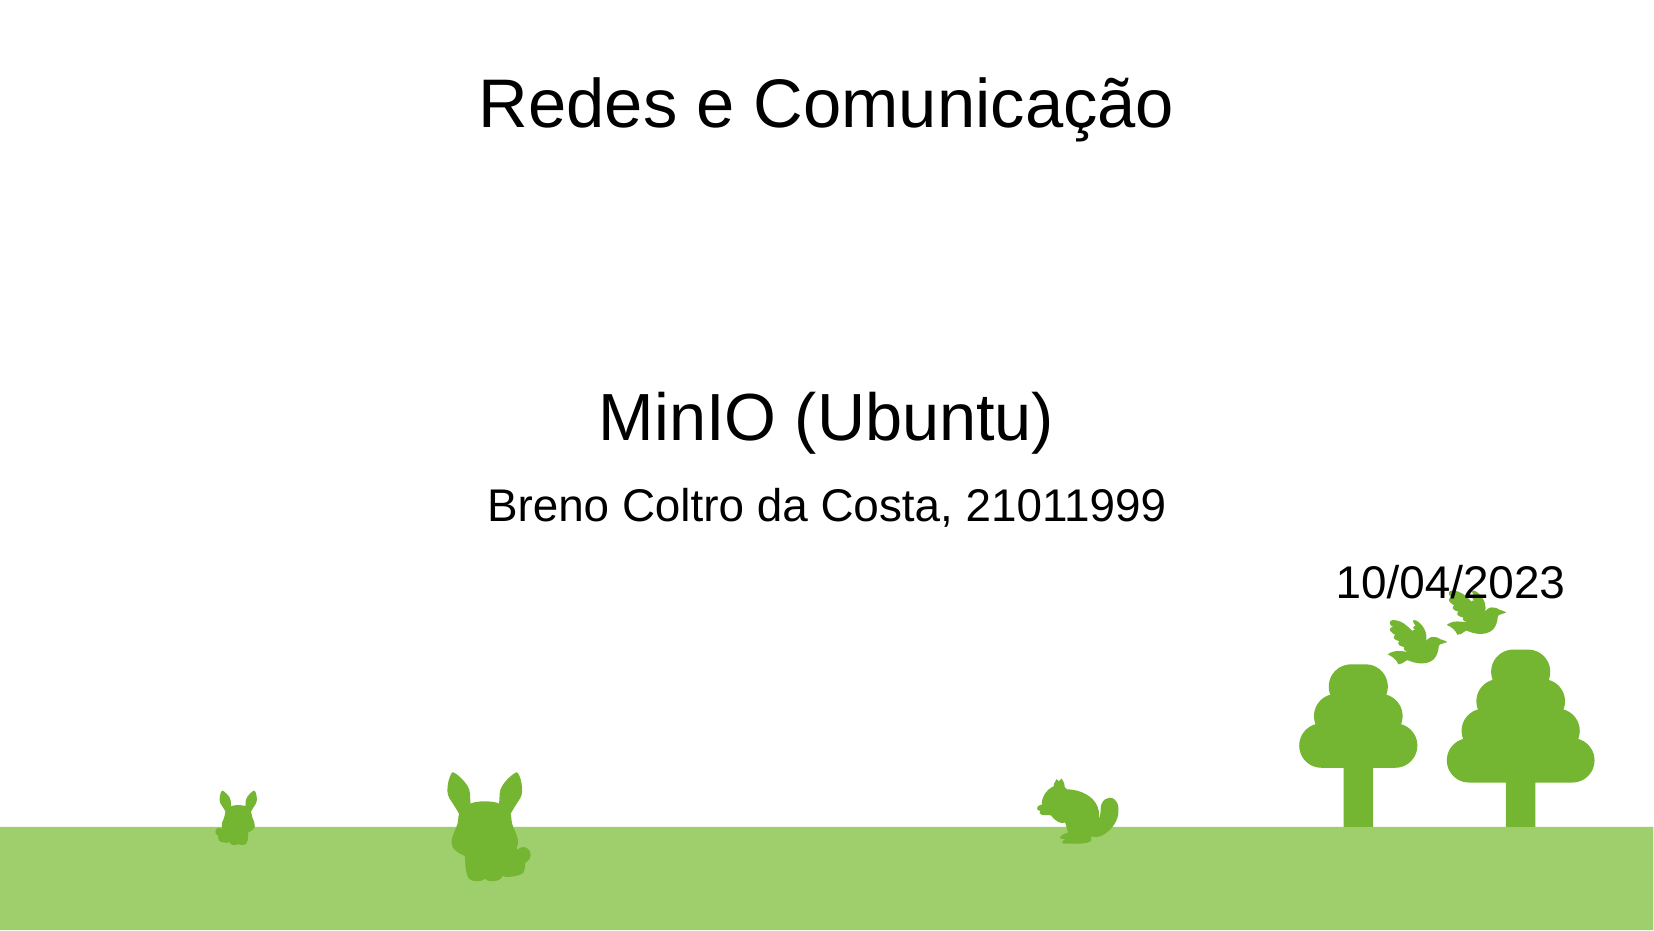

Redes e Comunicação
# MinIO (Ubuntu)
Breno Coltro da Costa, 21011999
10/04/2023